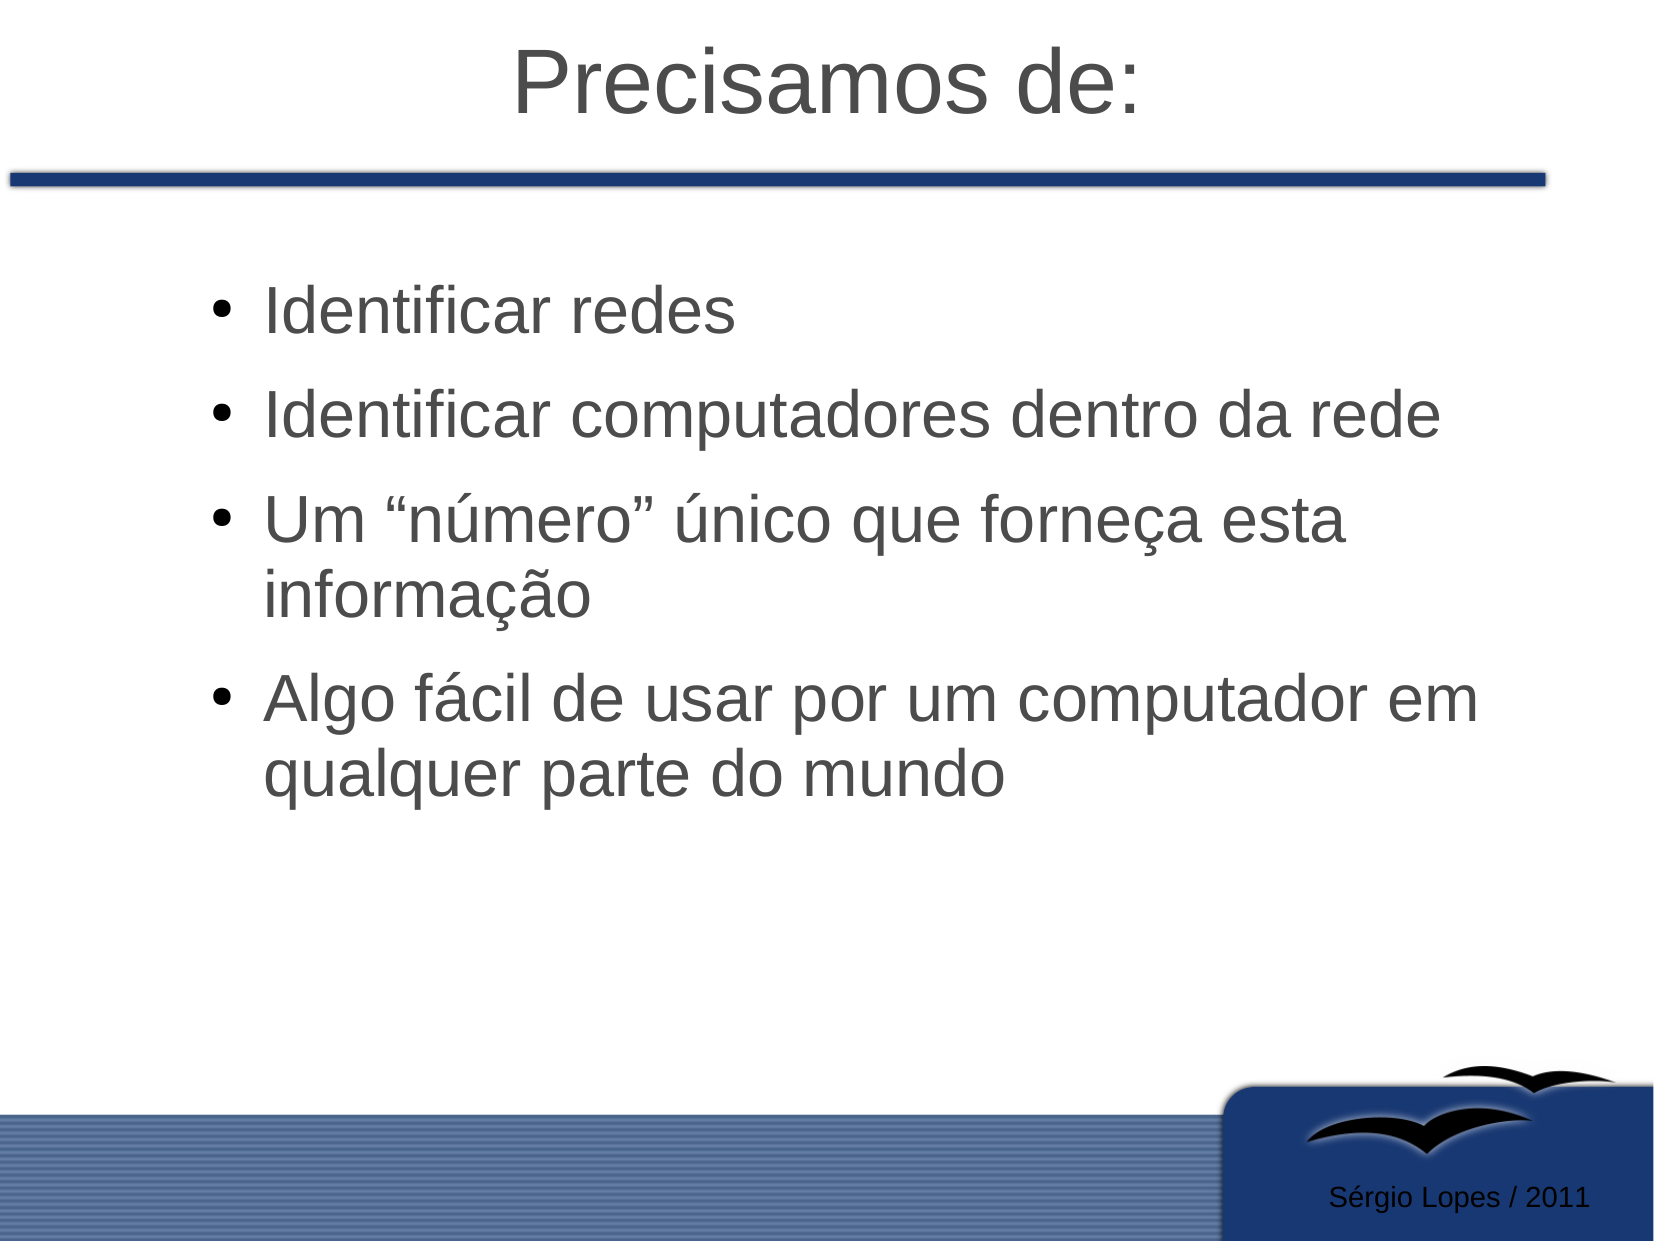

# Precisamos de:
Identificar redes
Identificar computadores dentro da rede
Um “número” único que forneça esta informação
Algo fácil de usar por um computador em qualquer parte do mundo
Sérgio Lopes / 2011